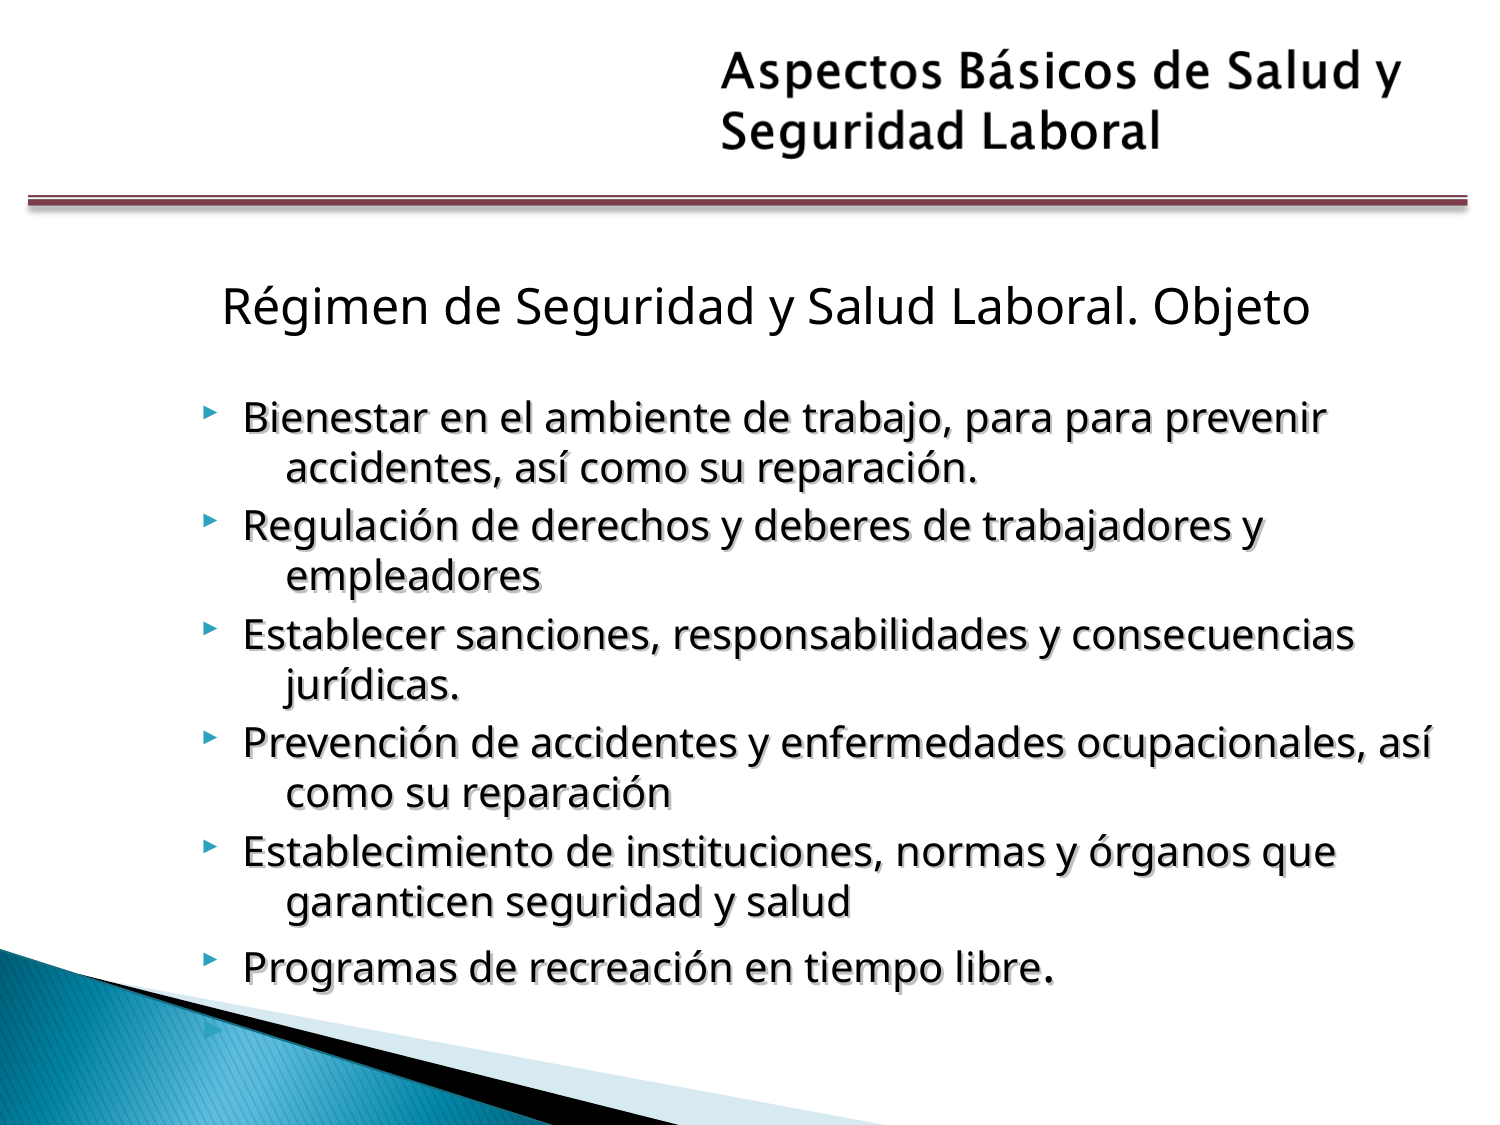

Régimen de Seguridad y Salud Laboral. Objeto
# Bienestar en el ambiente de trabajo, para para prevenir accidentes, así como su reparación.
Regulación de derechos y deberes de trabajadores y empleadores
Establecer sanciones, responsabilidades y consecuencias jurídicas.
Prevención de accidentes y enfermedades ocupacionales, así como su reparación
Establecimiento de instituciones, normas y órganos que garanticen seguridad y salud
Programas de recreación en tiempo libre.